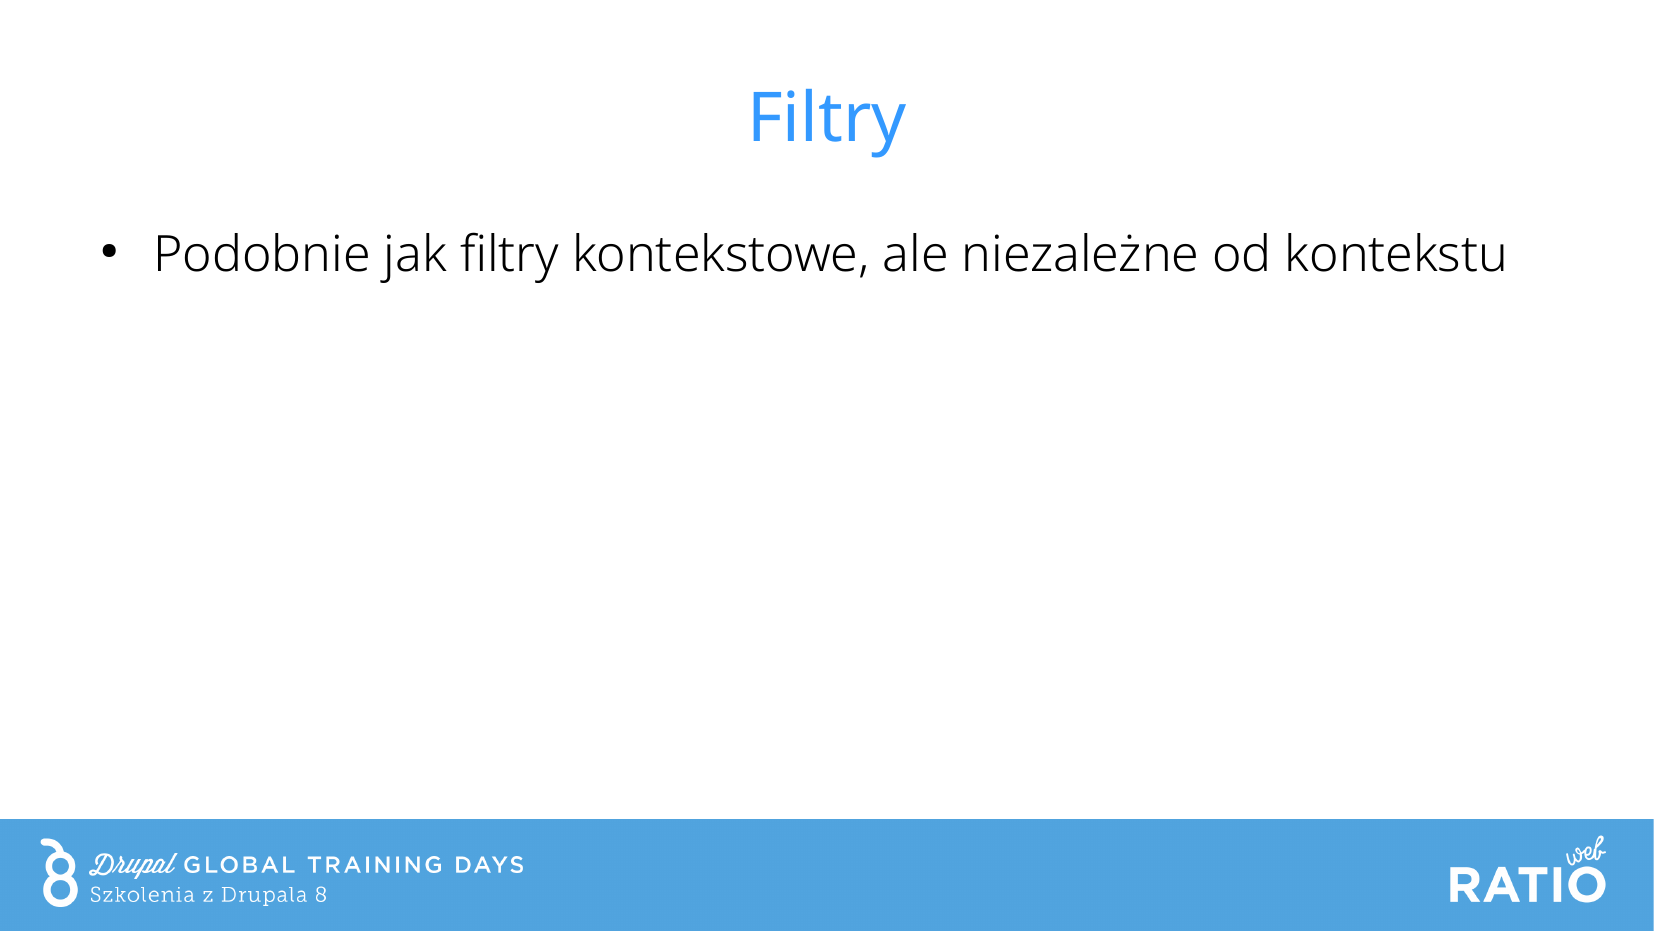

# Filtry
Podobnie jak filtry kontekstowe, ale niezależne od kontekstu